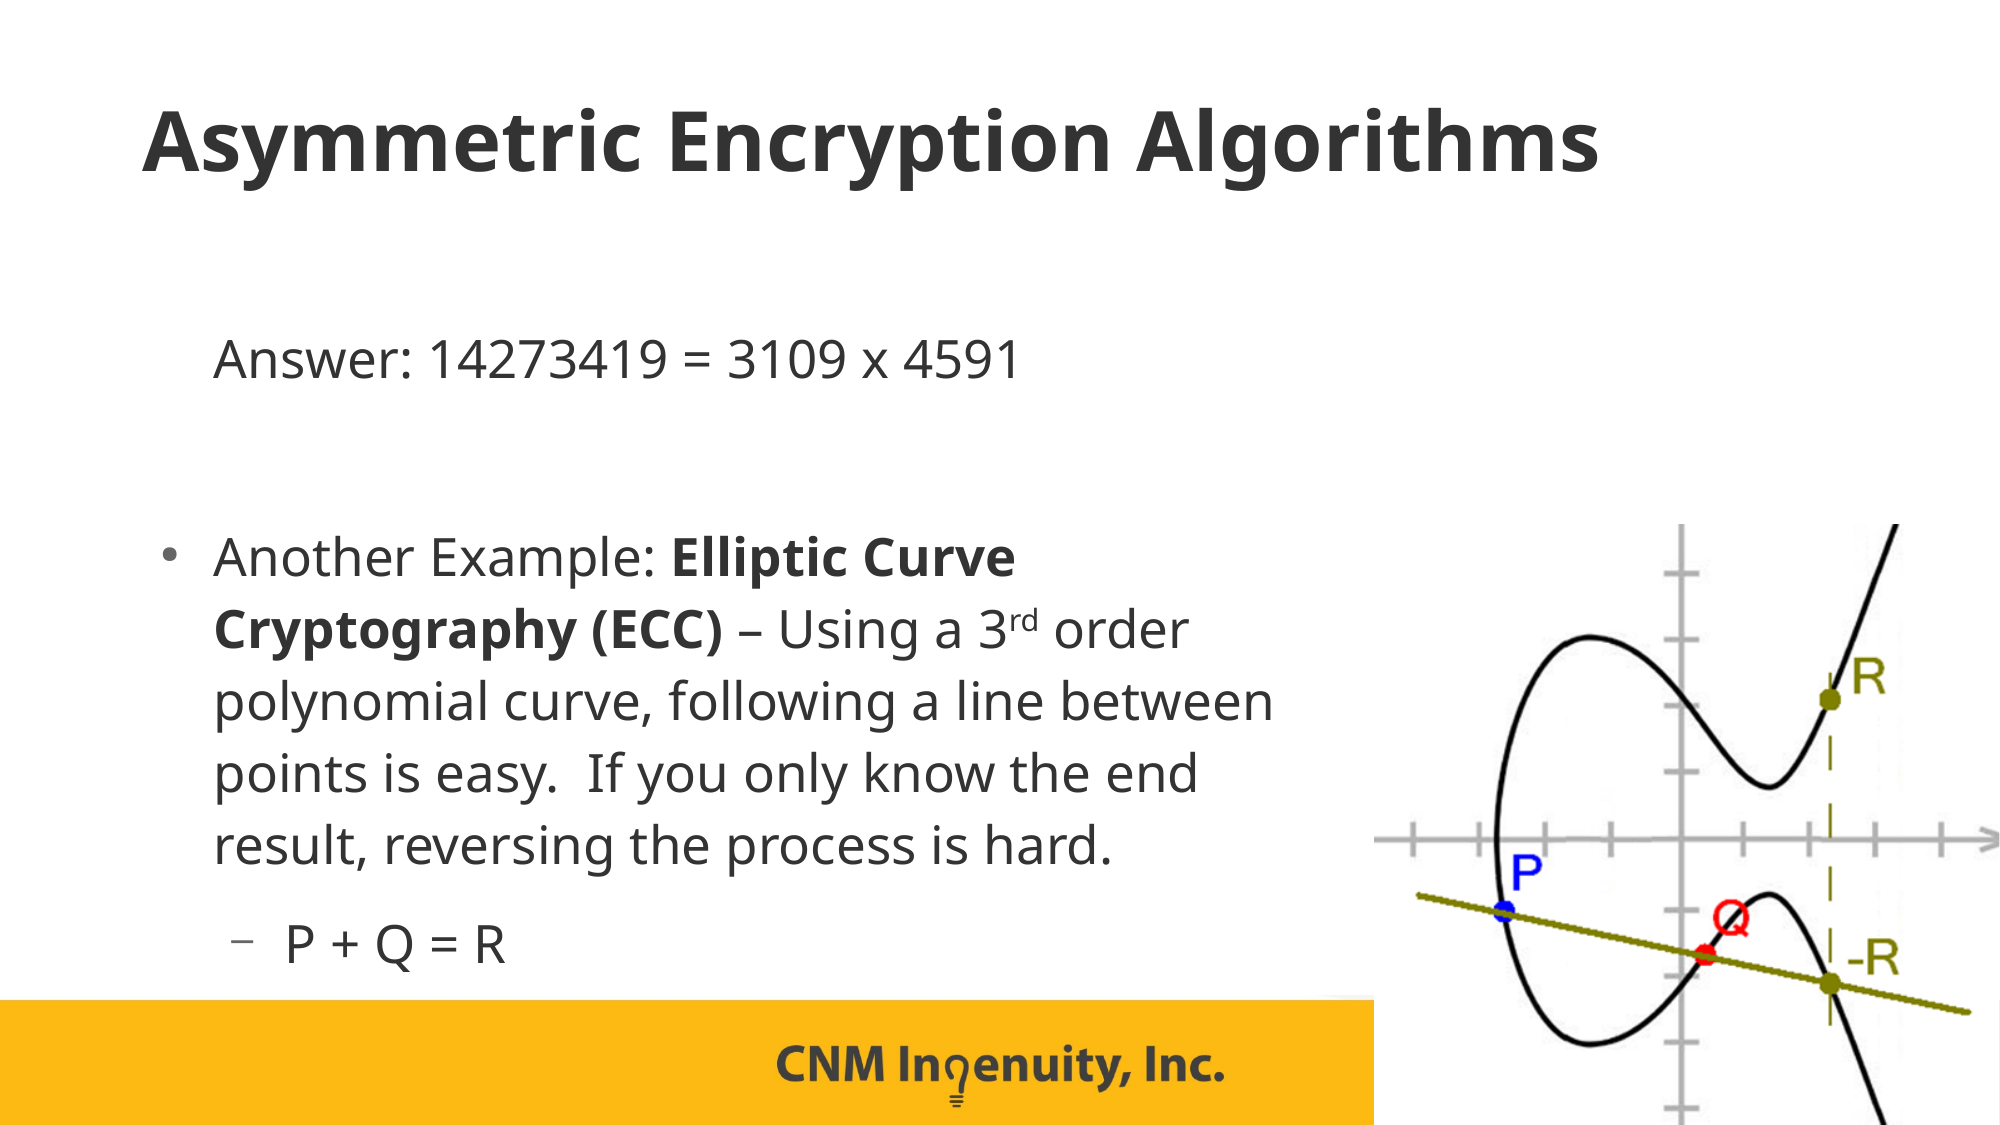

# Asymmetric Encryption Algorithms
Answer: 14273419 = 3109 x 4591
Another Example: Elliptic Curve Cryptography (ECC) – Using a 3rd order polynomial curve, following a line between points is easy. If you only know the end result, reversing the process is hard.
P + Q = R
27